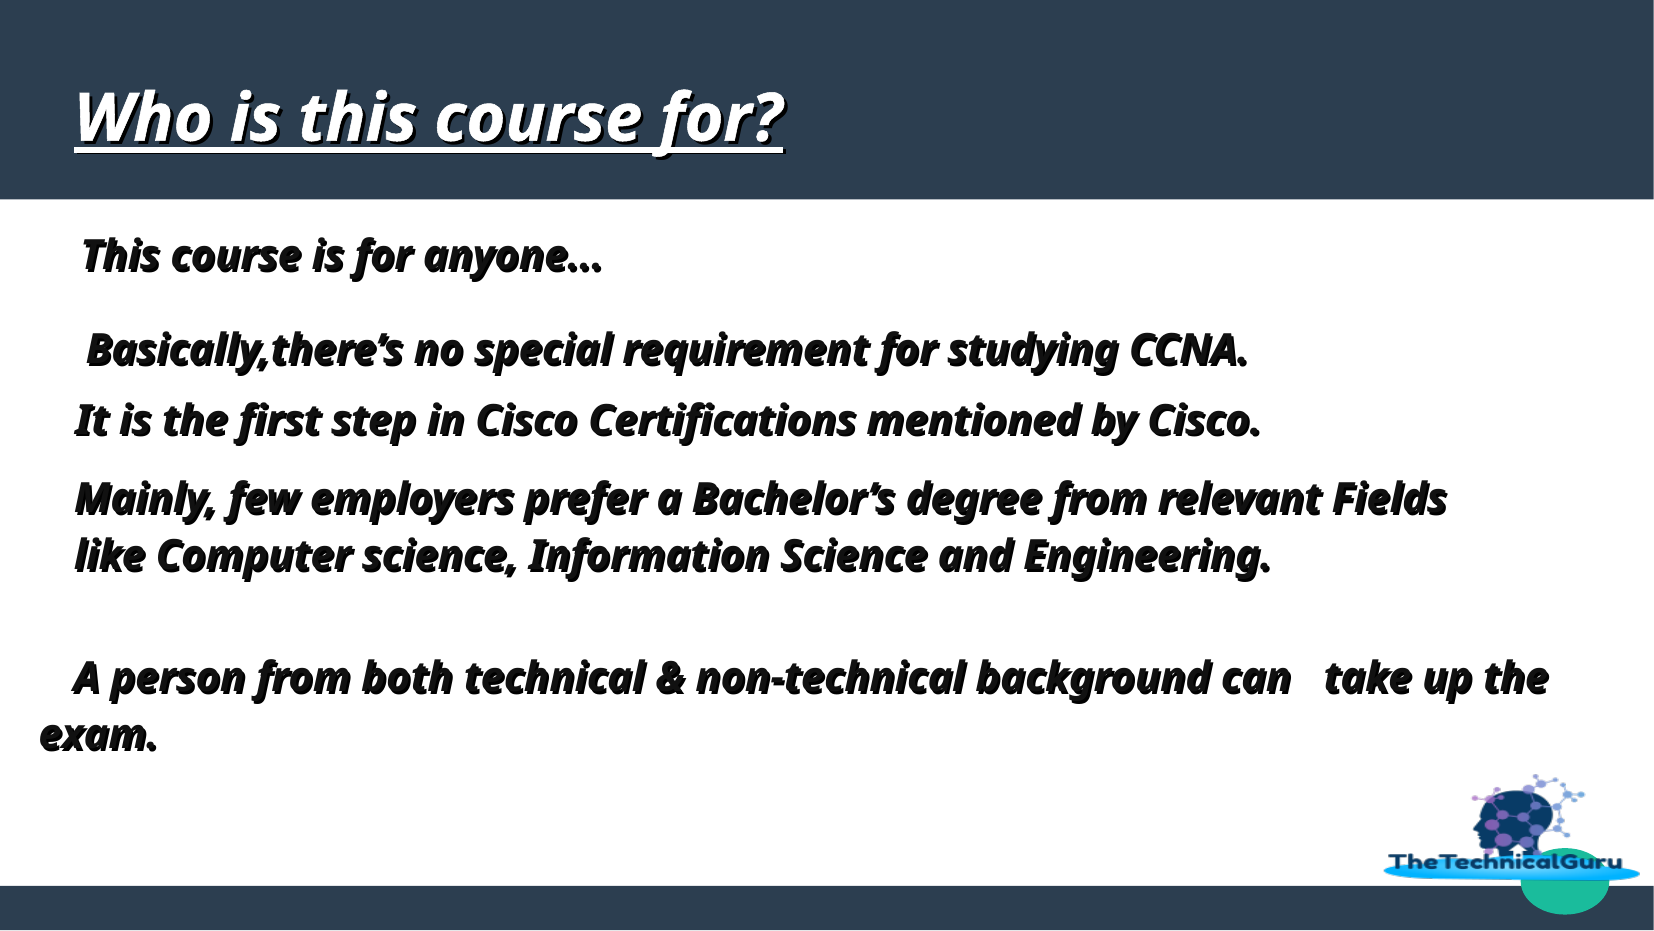

Who is this course for?
This course is for anyone...
Basically,there’s no special requirement for studying CCNA.
It is the first step in Cisco Certifications mentioned by Cisco.
Mainly, few employers prefer a Bachelor’s degree from relevant Fields like Computer science, Information Science and Engineering.
A person from both technical & non-technical background can take up the exam.